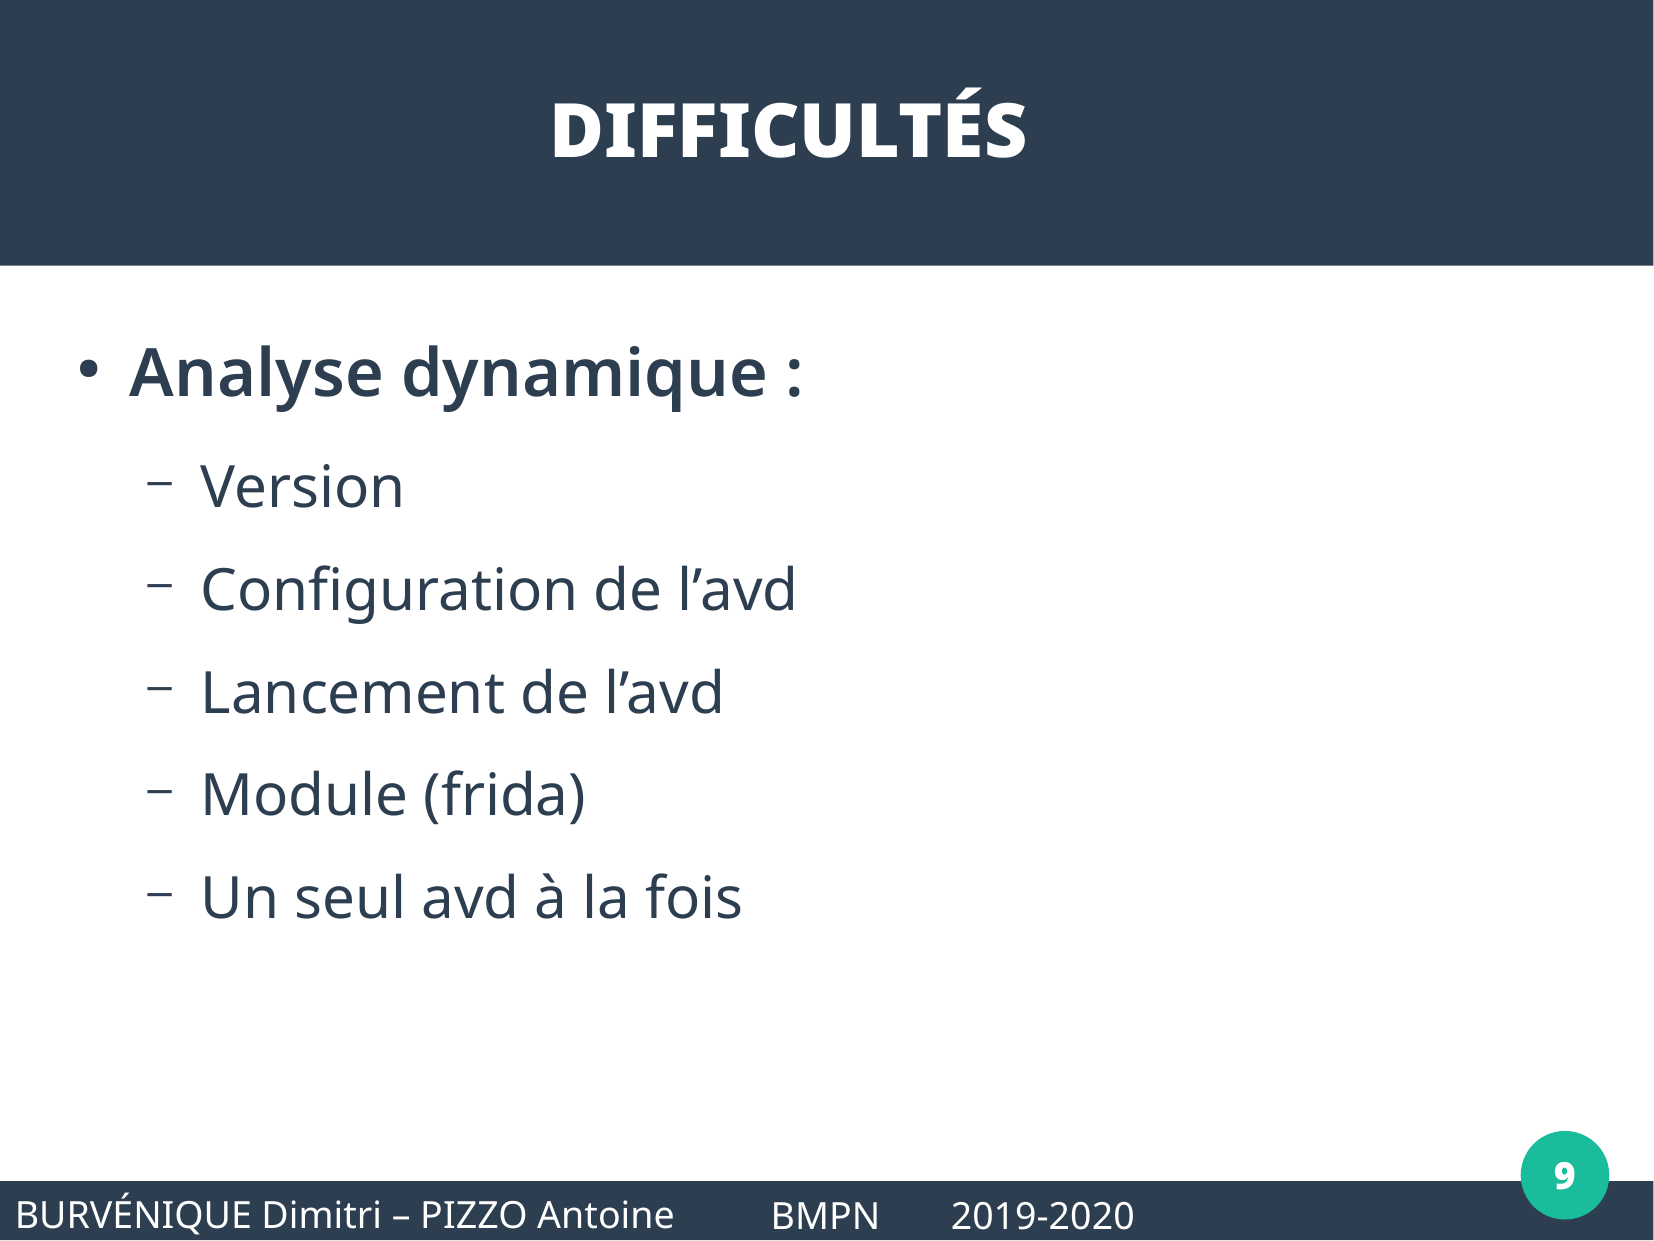

# DIFFICULTÉS
Analyse dynamique :
Version
Configuration de l’avd
Lancement de l’avd
Module (frida)
Un seul avd à la fois
9
BURVÉNIQUE Dimitri – PIZZO Antoine
BMPN
2019-2020